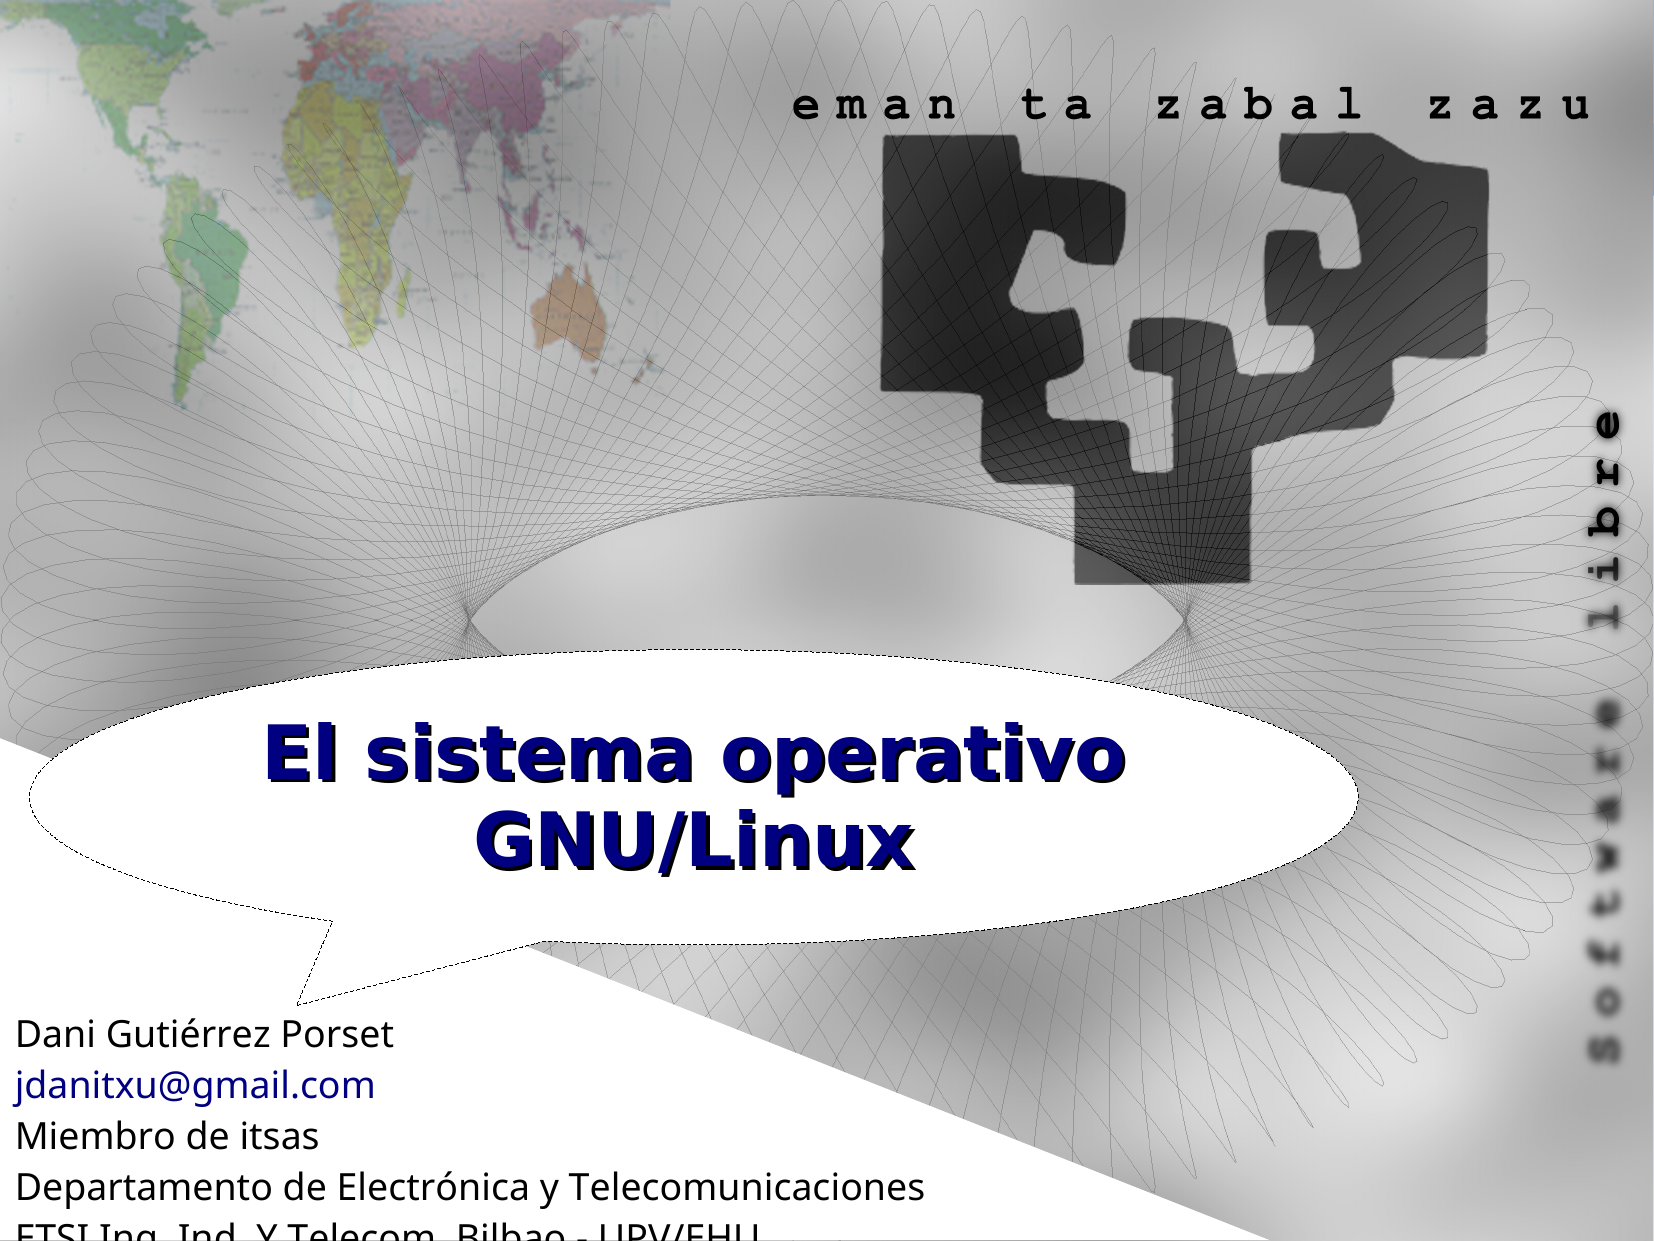

El sistema operativo
GNU/Linux
Dani Gutiérrez Porset
jdanitxu@gmail.com
Miembro de itsas
Departamento de Electrónica y Telecomunicaciones
ETSI Ing. Ind. Y Telecom. Bilbao - UPV/EHU